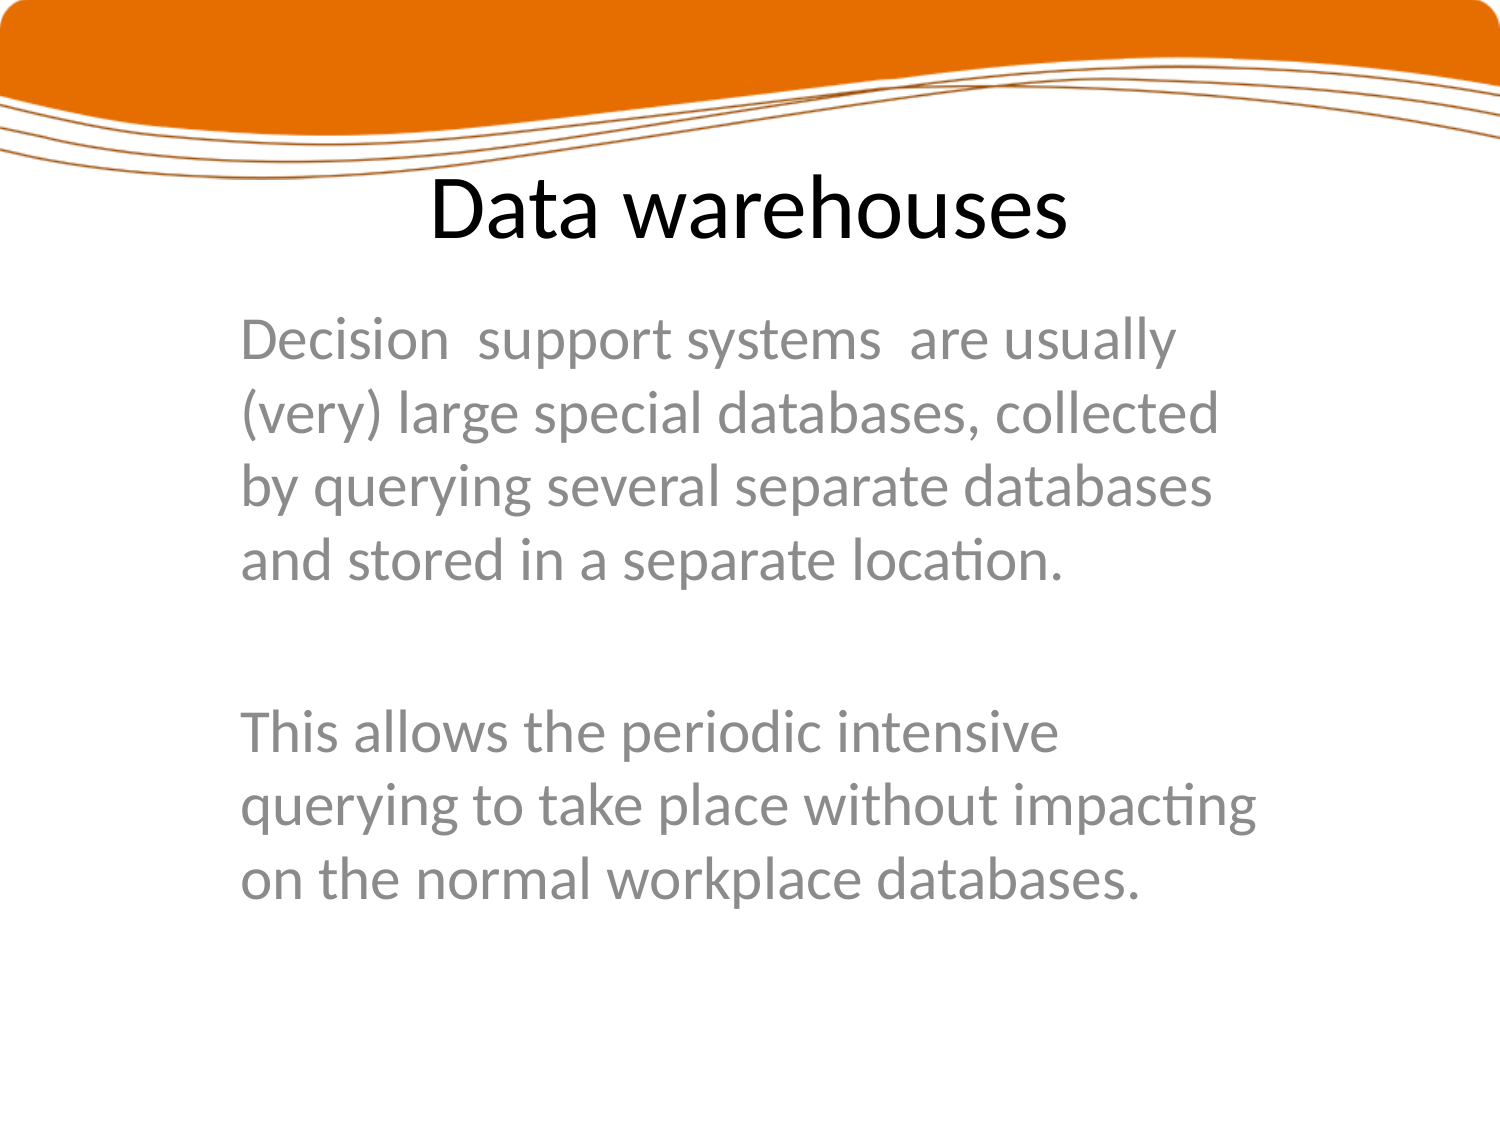

Data warehouses
# Decision support systems are usually (very) large special databases, collected by querying several separate databases and stored in a separate location.
This allows the periodic intensive querying to take place without impacting on the normal workplace databases.